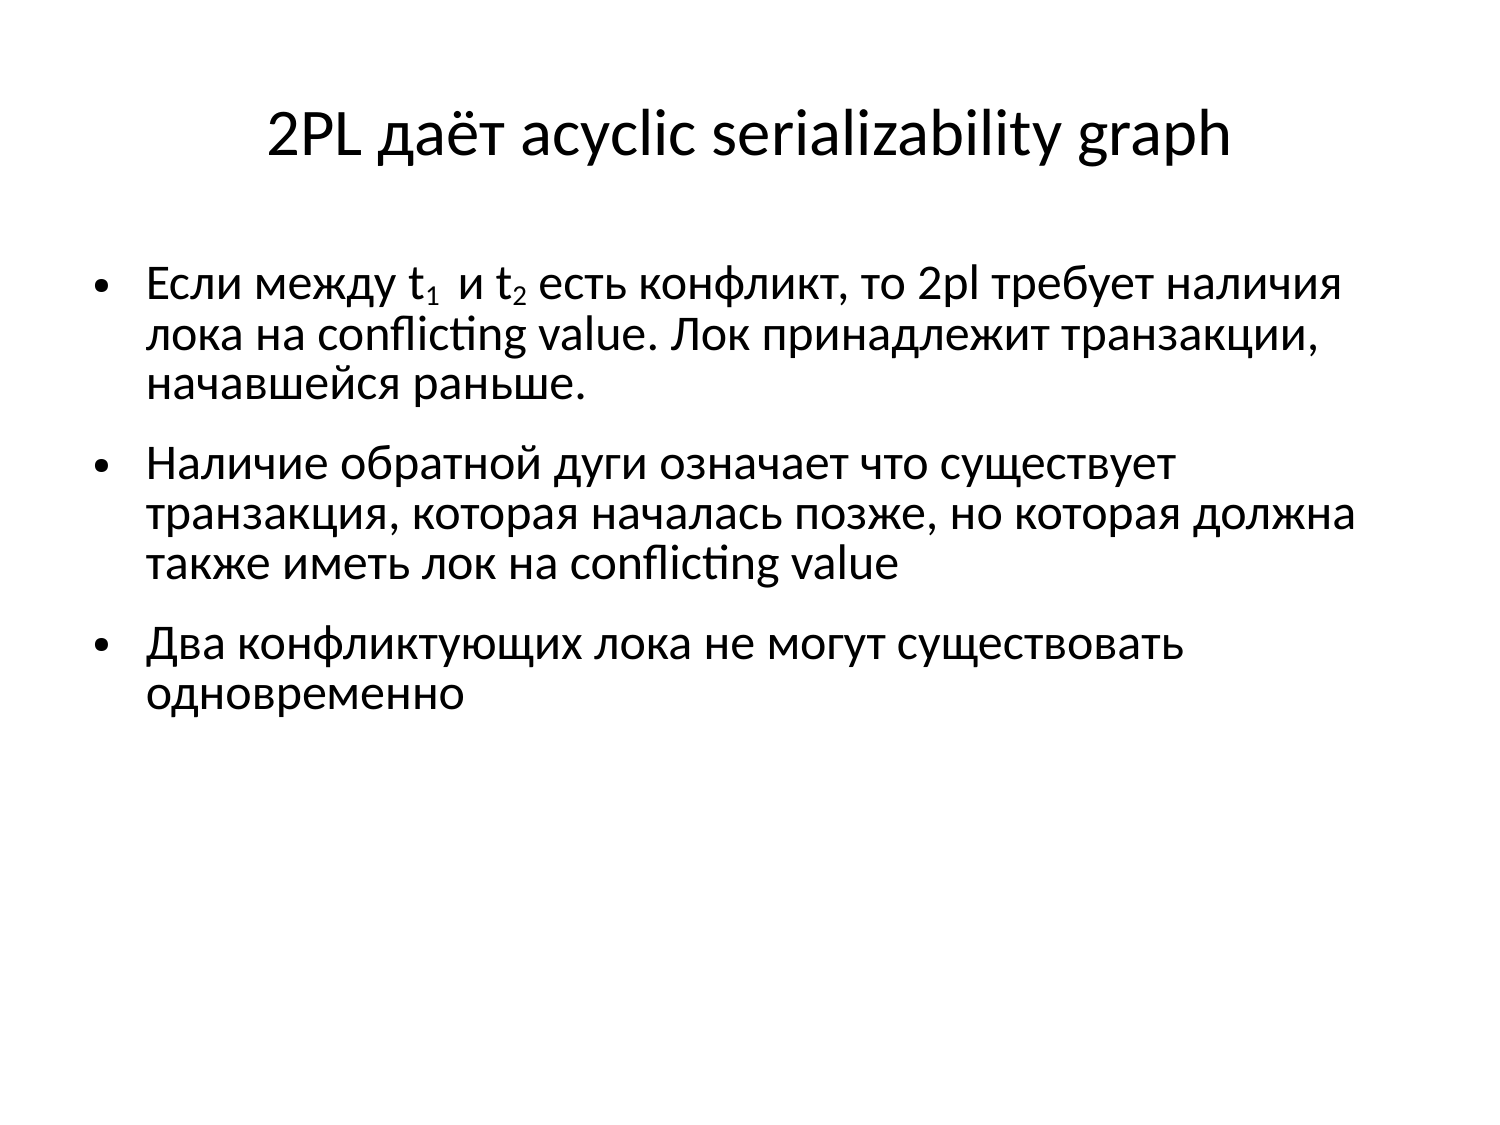

# 2PL даёт acyclic serializability graph
Если между t1 и t2 есть конфликт, то 2pl требует наличия лока на conflicting value. Лок принадлежит транзакции, начавшейся раньше.
Наличие обратной дуги означает что существует транзакция, которая началась позже, но которая должна также иметь лок на conflicting value
Два конфликтующих лока не могут существовать одновременно